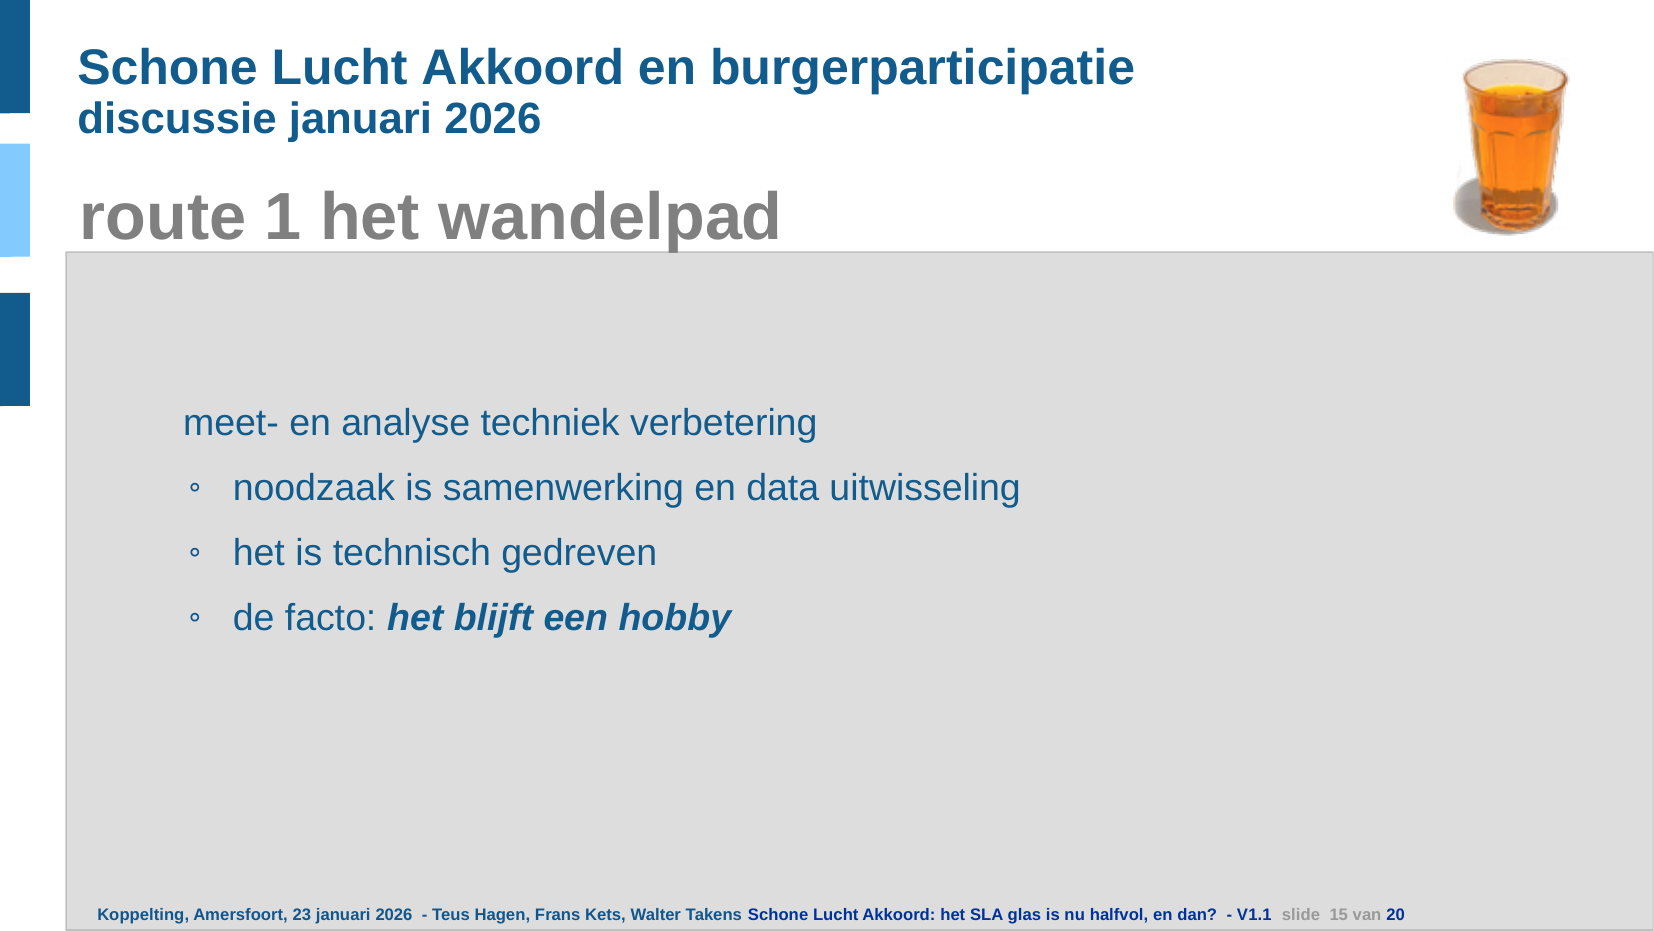

# Schone Lucht Akkoord en burgerparticipatie
discussie januari 2026
route 1 het wandelpad
 meet- en analyse techniek verbetering
noodzaak is samenwerking en data uitwisseling
het is technisch gedreven
de facto: het blijft een hobby